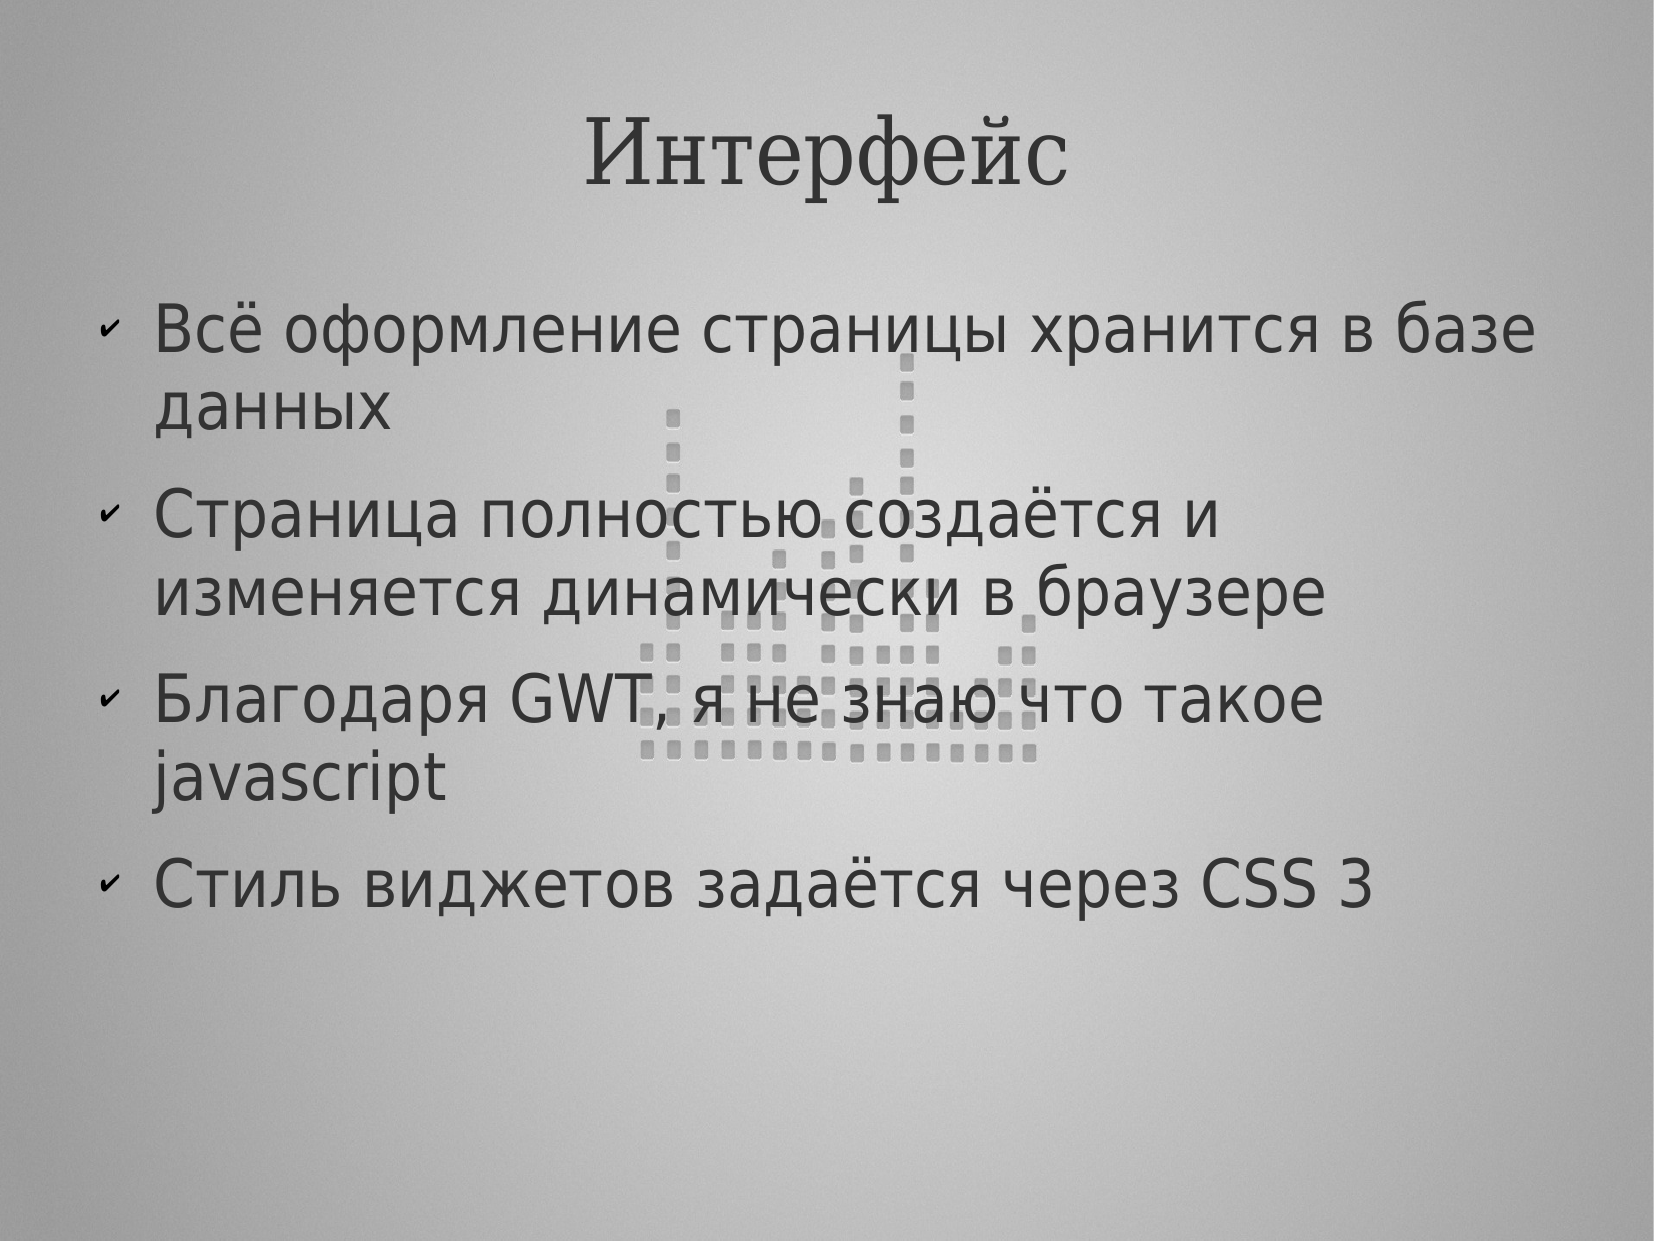

# Интерфейс
Всё оформление страницы хранится в базе данных
Страница полностью создаётся и изменяется динамически в браузере
Благодаря GWT, я не знаю что такое javascript
Стиль виджетов задаётся через CSS 3